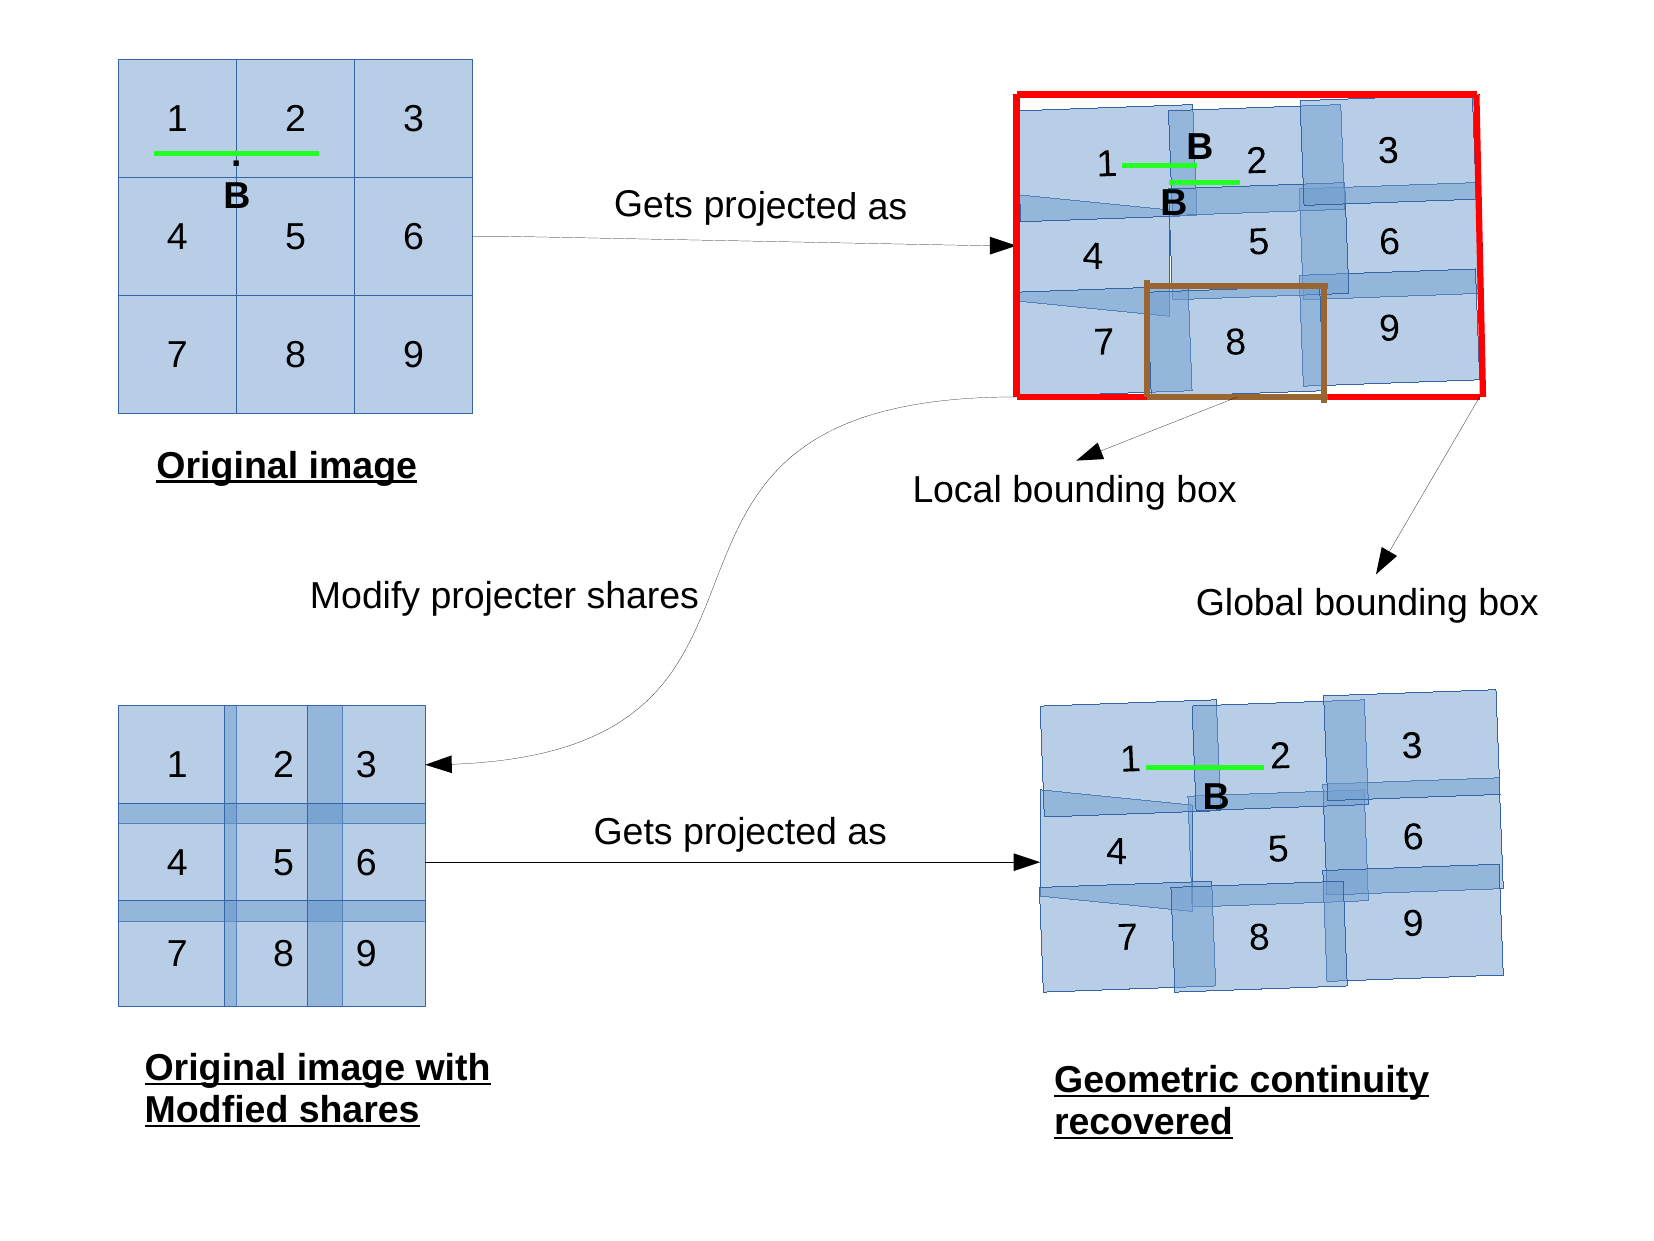

1
2
3
 B
3
2
1
B
.
B
4
5
6
Gets projected as
5
6
4
9
7
8
7
8
9
Original image
Local bounding box
Modify projecter shares
Global bounding box
3
2
1
1
2
3
B
6
5
4
4
5
6
Gets projected as
9
7
8
7
8
9
Original image with Modfied shares
Geometric continuity recovered